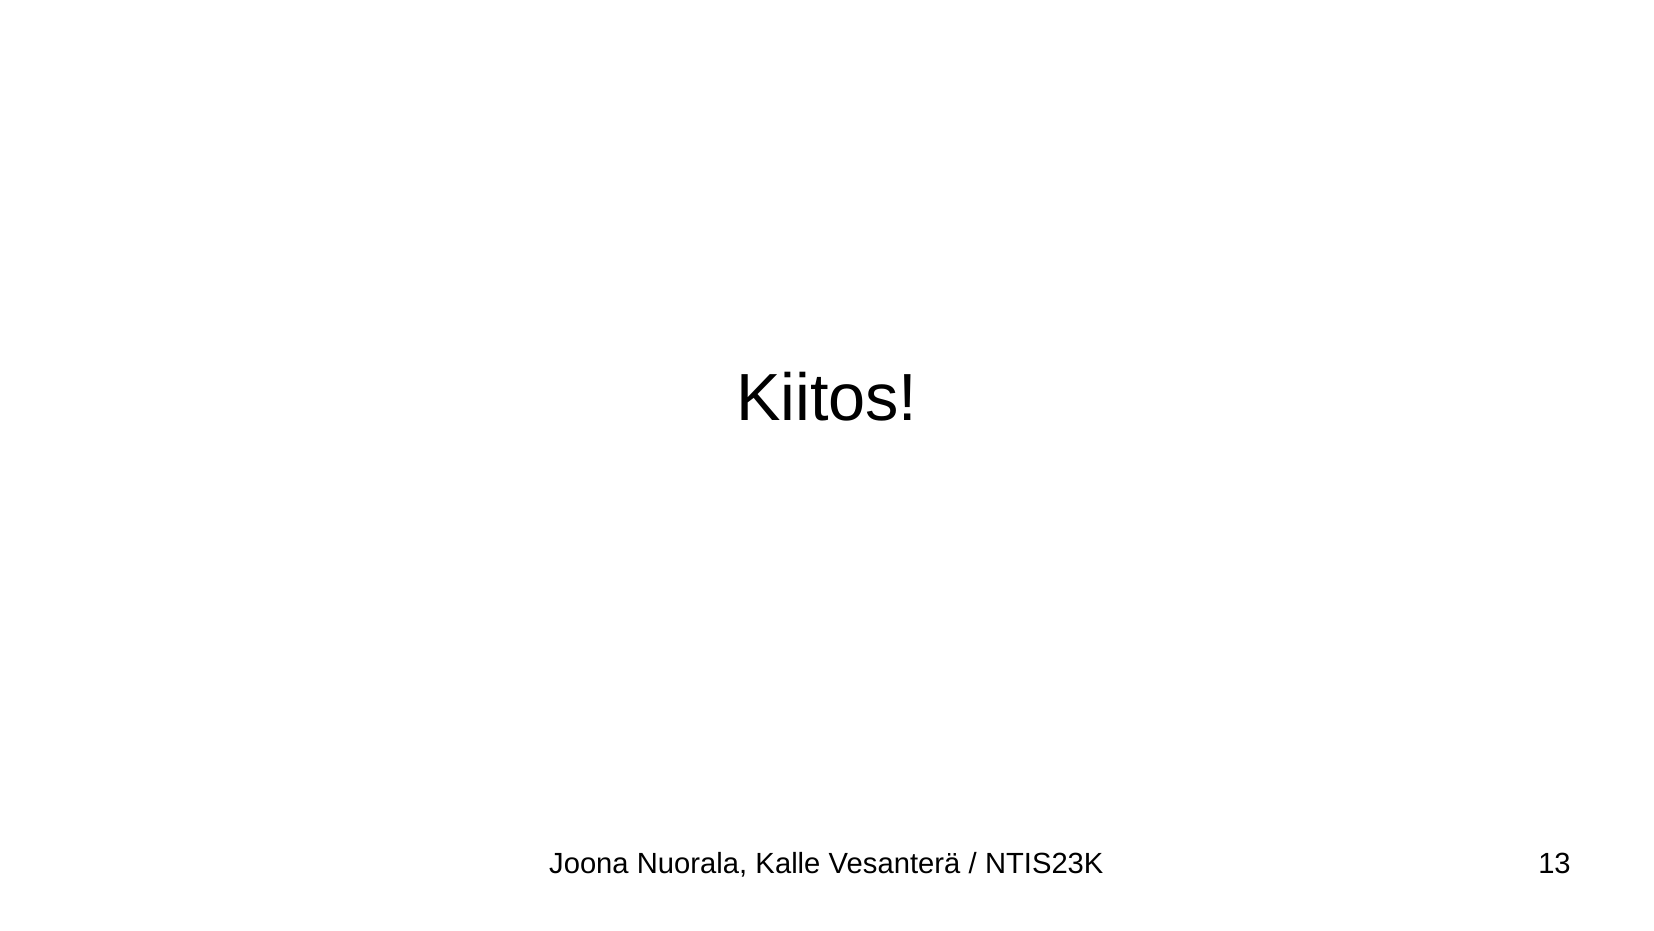

# Kiitos!
Joona Nuorala, Kalle Vesanterä / NTIS23K
13